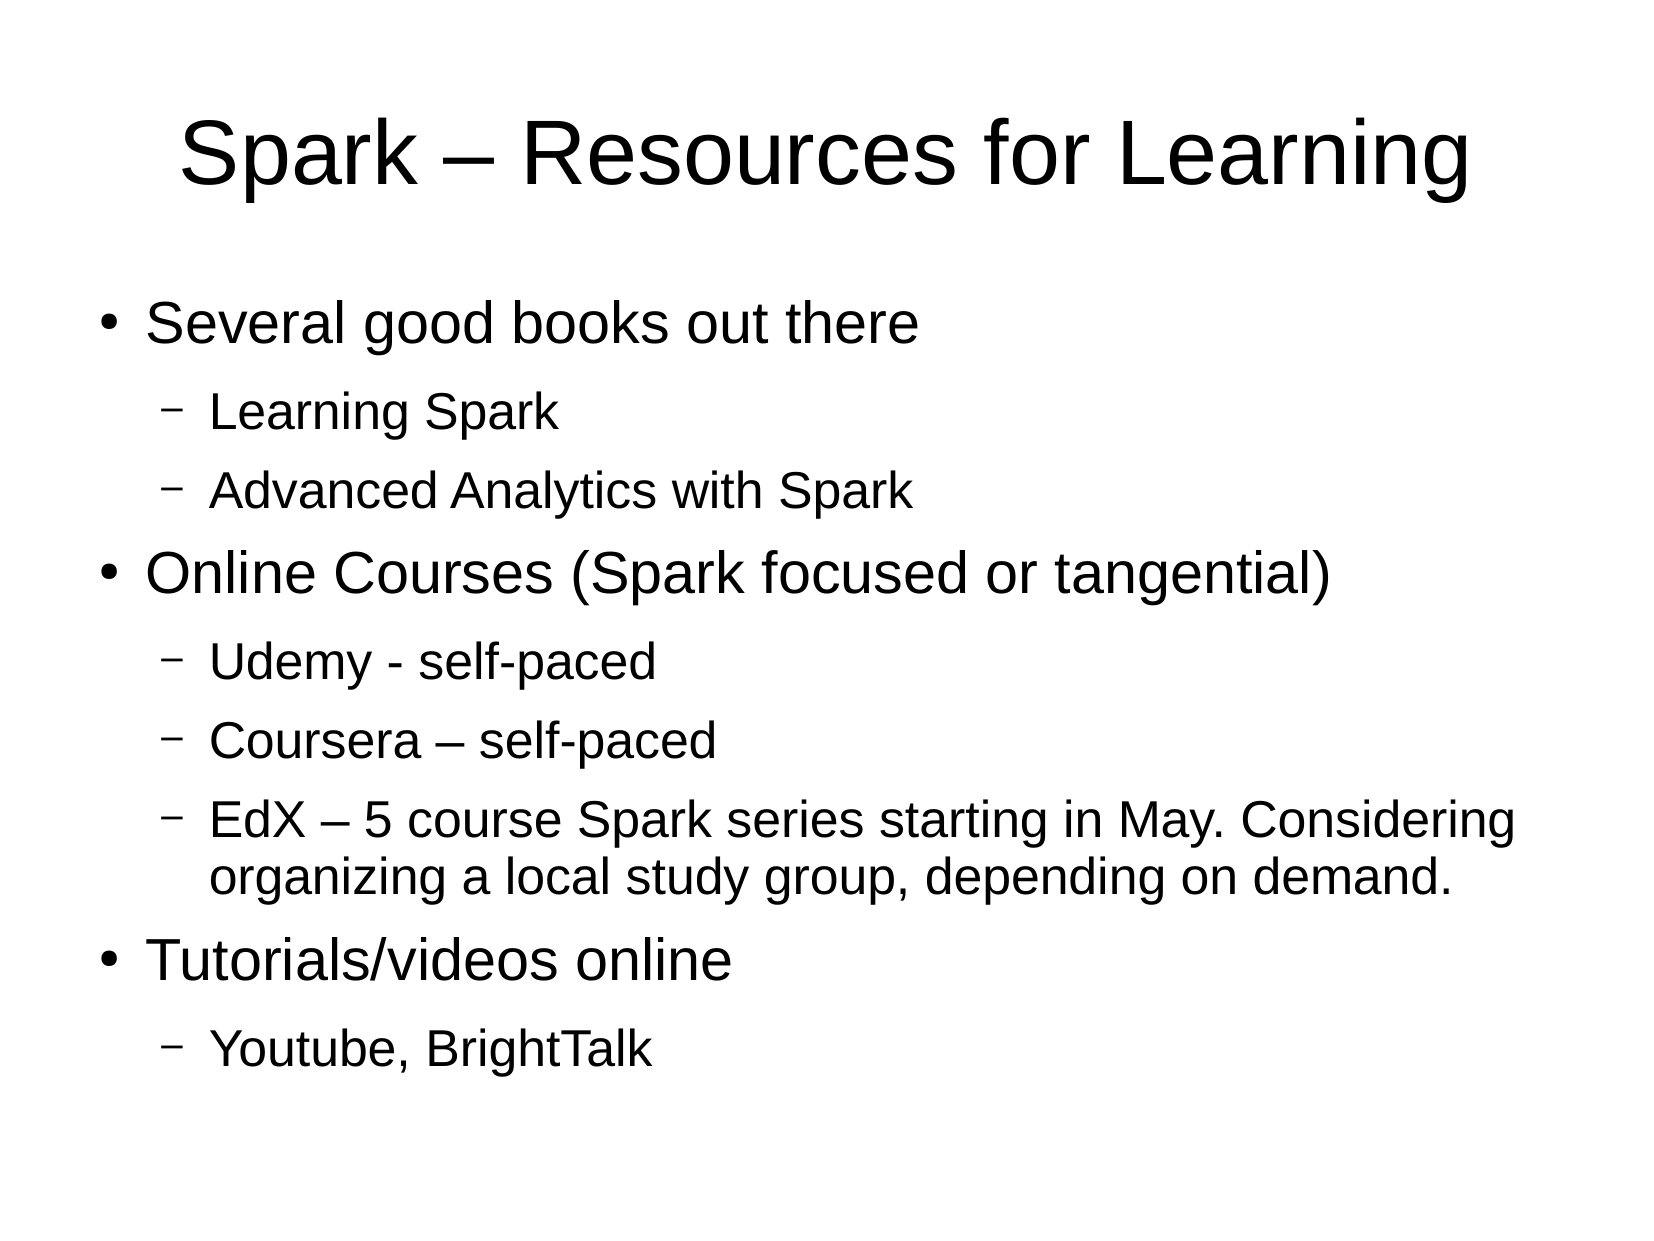

# Spark – Resources for Learning
Several good books out there
Learning Spark
Advanced Analytics with Spark
Online Courses (Spark focused or tangential)
Udemy - self-paced
Coursera – self-paced
EdX – 5 course Spark series starting in May. Considering organizing a local study group, depending on demand.
Tutorials/videos online
Youtube, BrightTalk